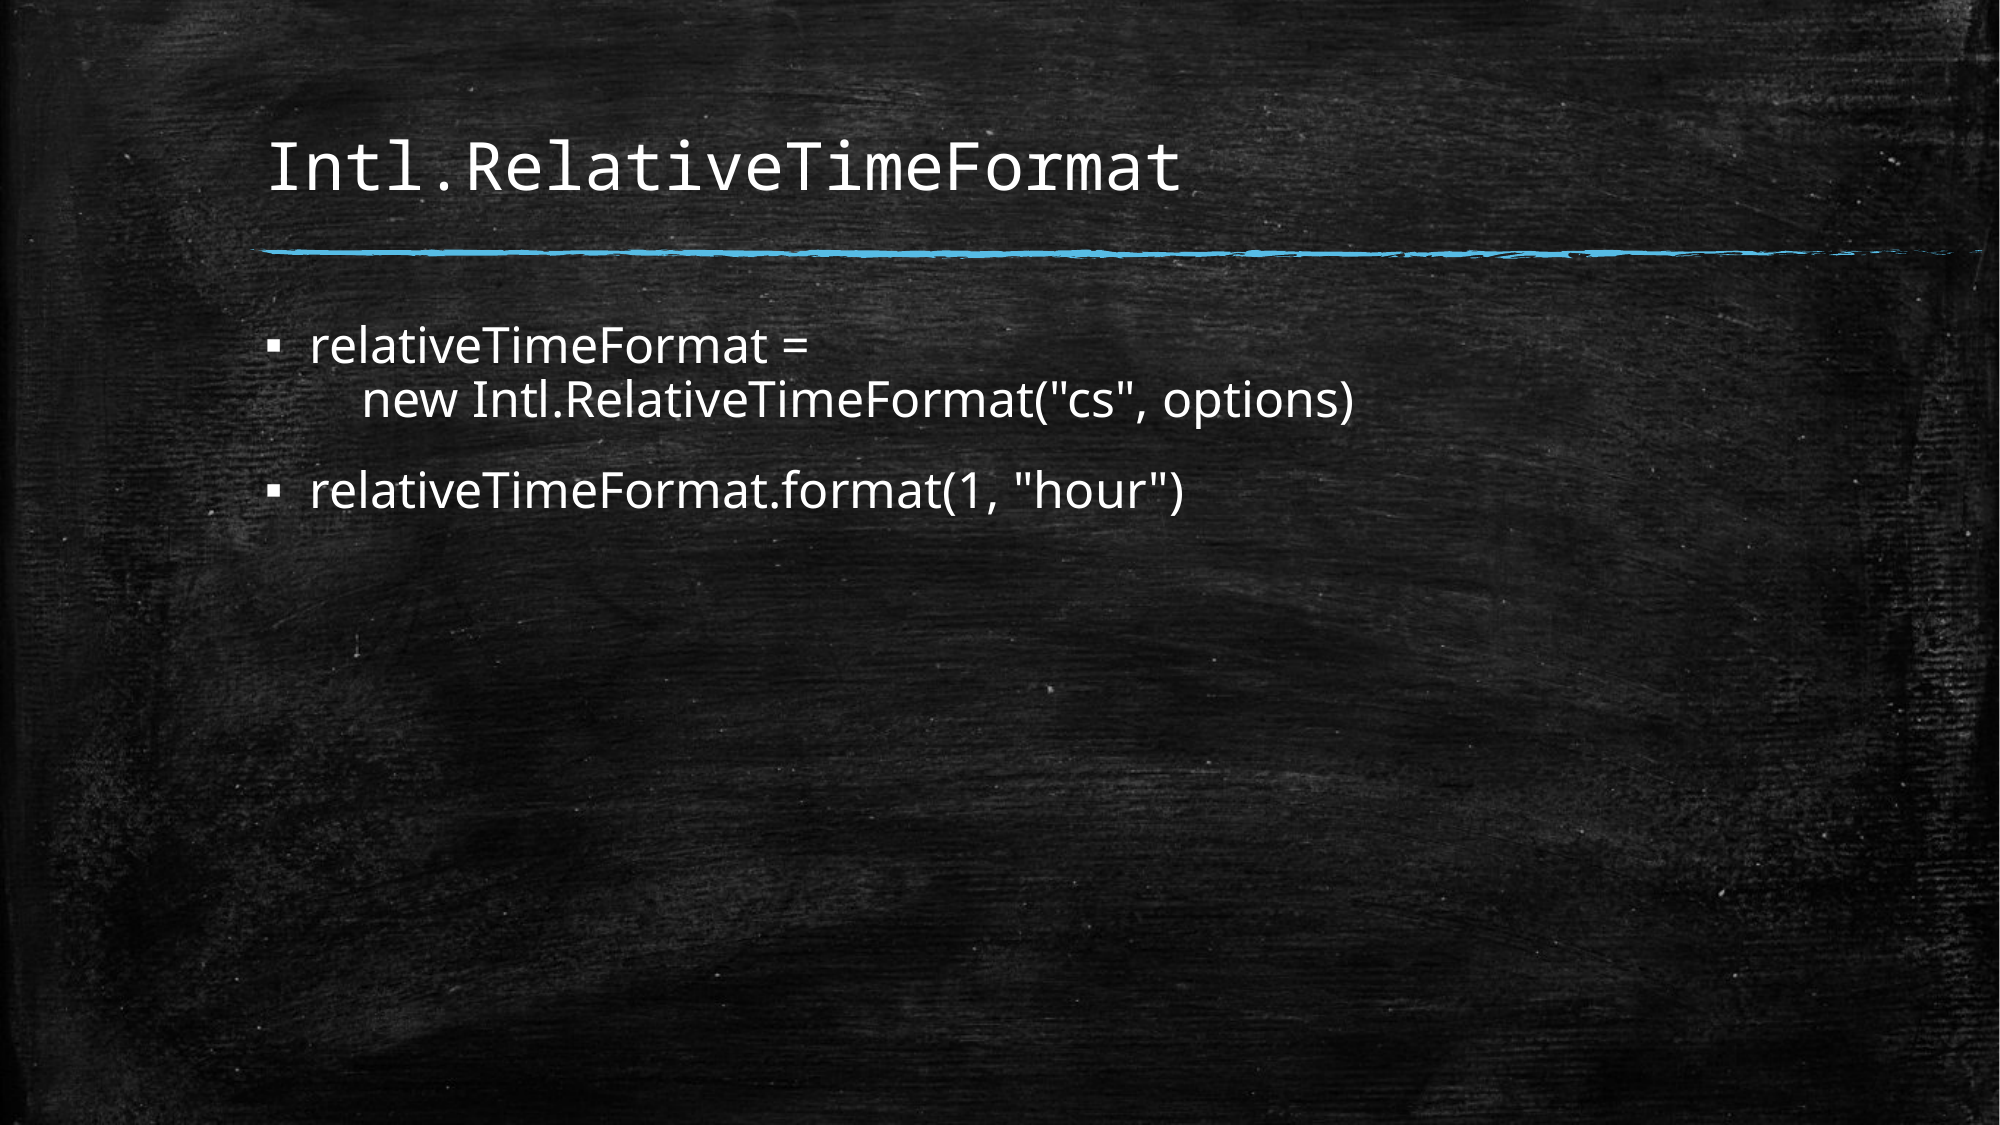

# Intl.RelativeTimeFormat
relativeTimeFormat =
 new Intl.RelativeTimeFormat("cs", options)
relativeTimeFormat.format(1, "hour")